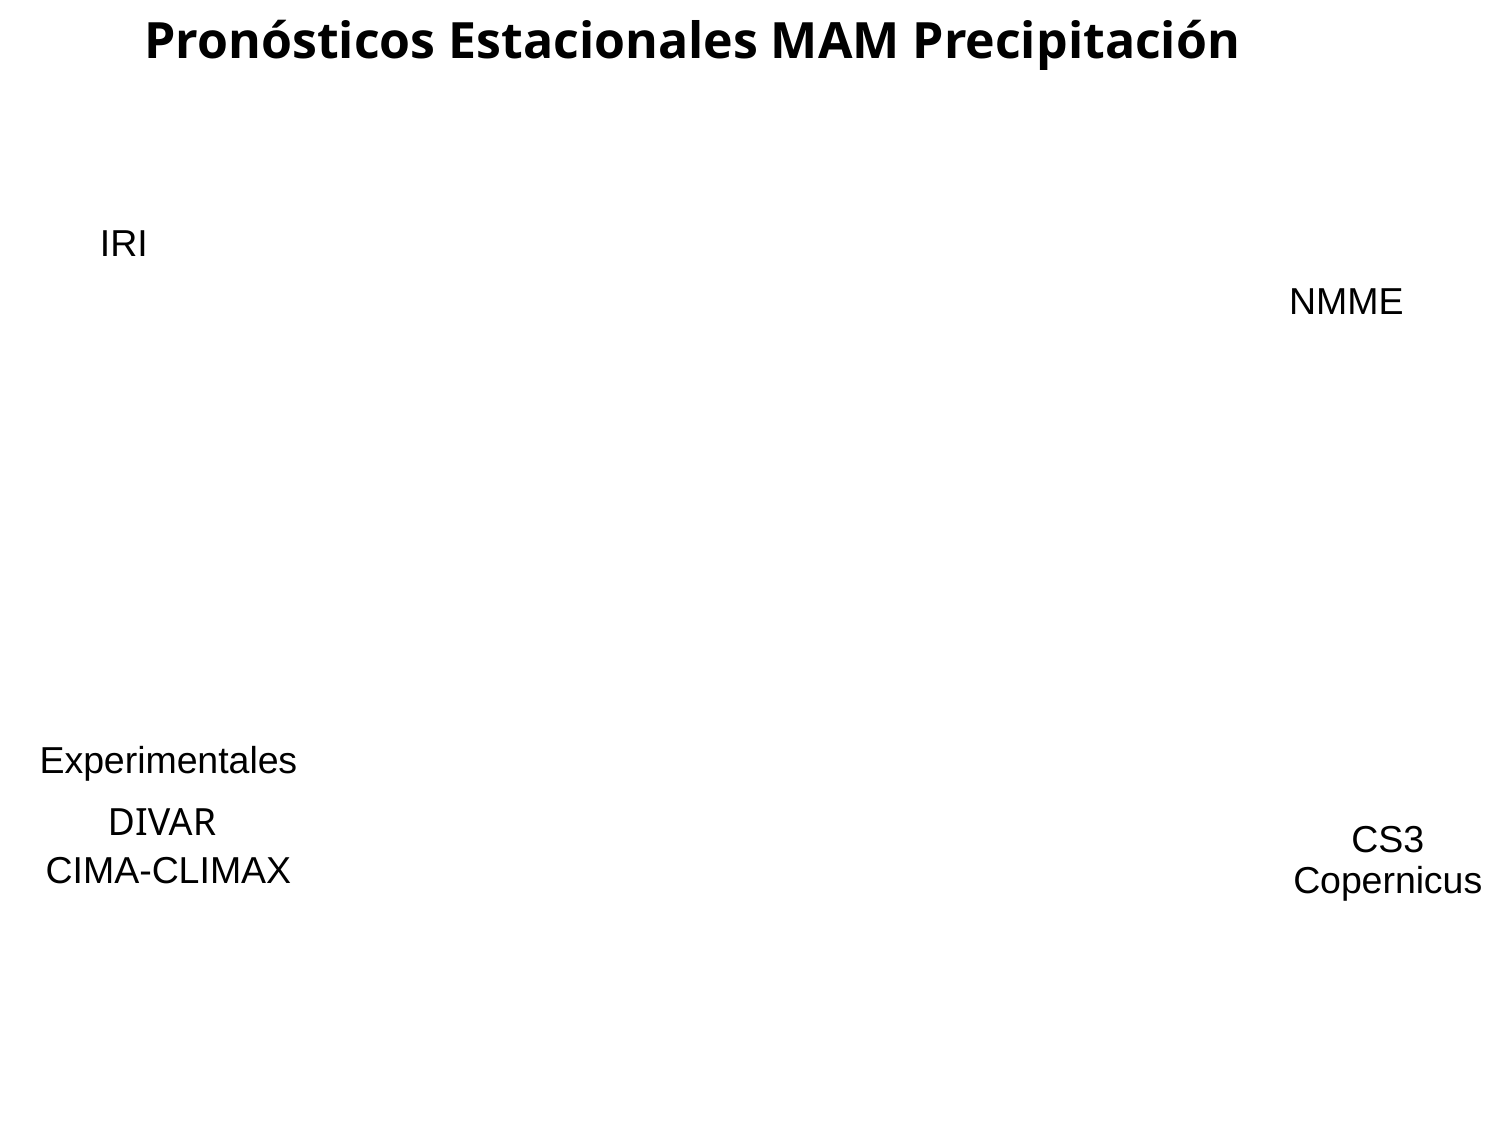

Pronósticos Estacionales MAM Precipitación
IRI
NMME
Experimentales
DIVAR
CIMA-CLIMAX
CS3
Copernicus